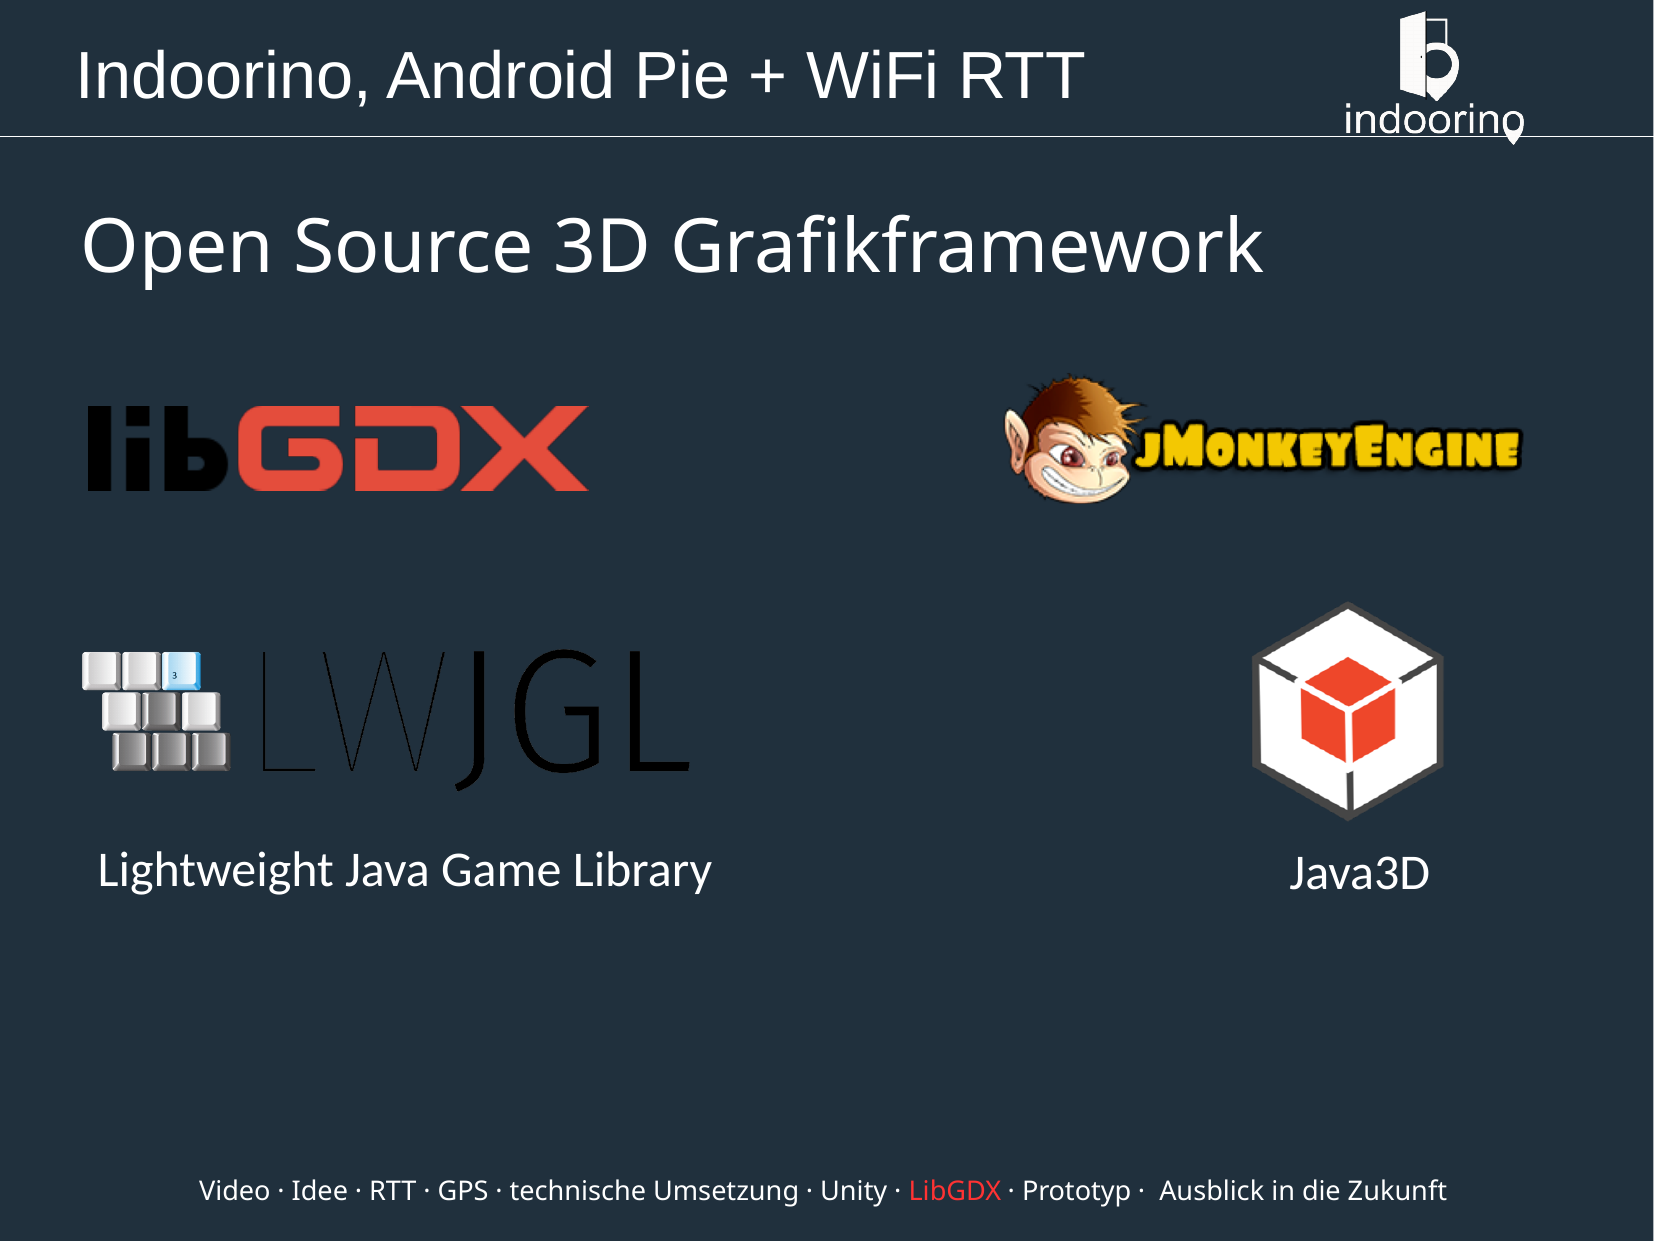

Indoorino, Android Pie + WiFi RTT
Open Source 3D Grafikframework
Lightweight Java Game Library
Java3D
Video · Idee · RTT · GPS · technische Umsetzung · Unity · LibGDX · Prototyp · Ausblick in die Zukunft